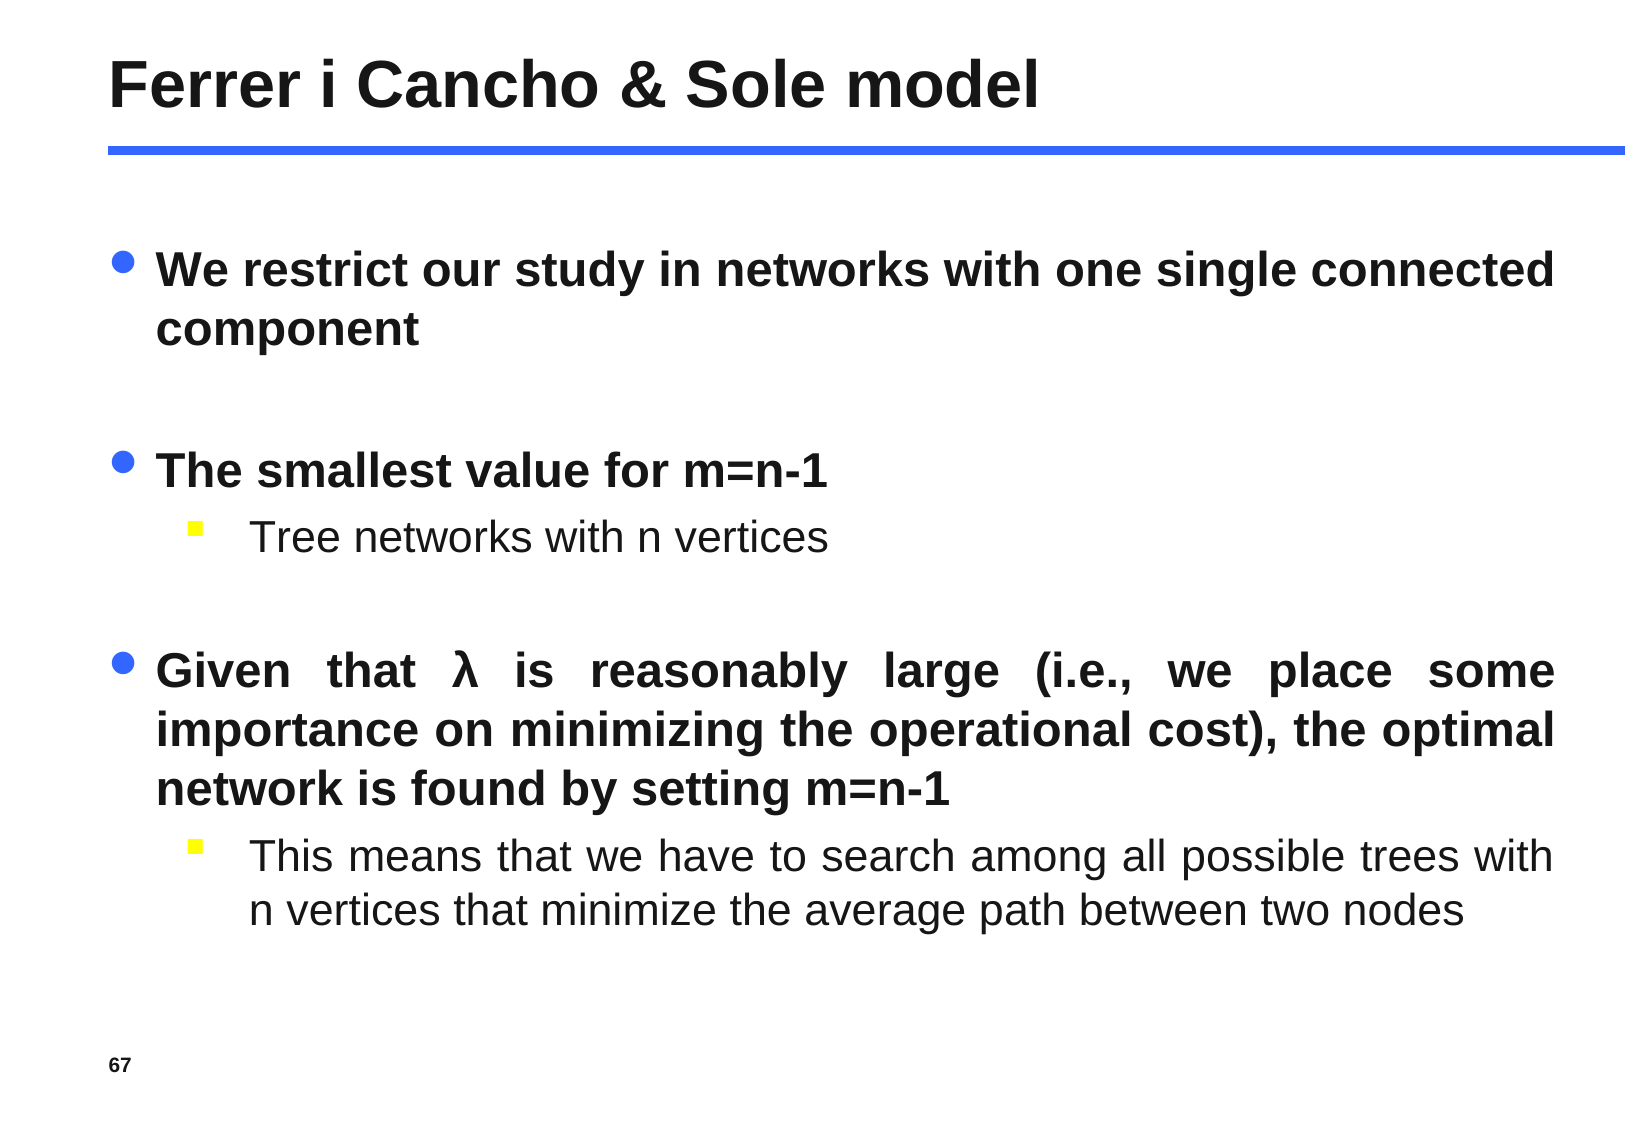

# Ferrer i Cancho & Sole model
We restrict our study in networks with one single connected component
The smallest value for m=n-1
Tree networks with n vertices
Given that λ is reasonably large (i.e., we place some importance on minimizing the operational cost), the optimal network is found by setting m=n-1
This means that we have to search among all possible trees with n vertices that minimize the average path between two nodes